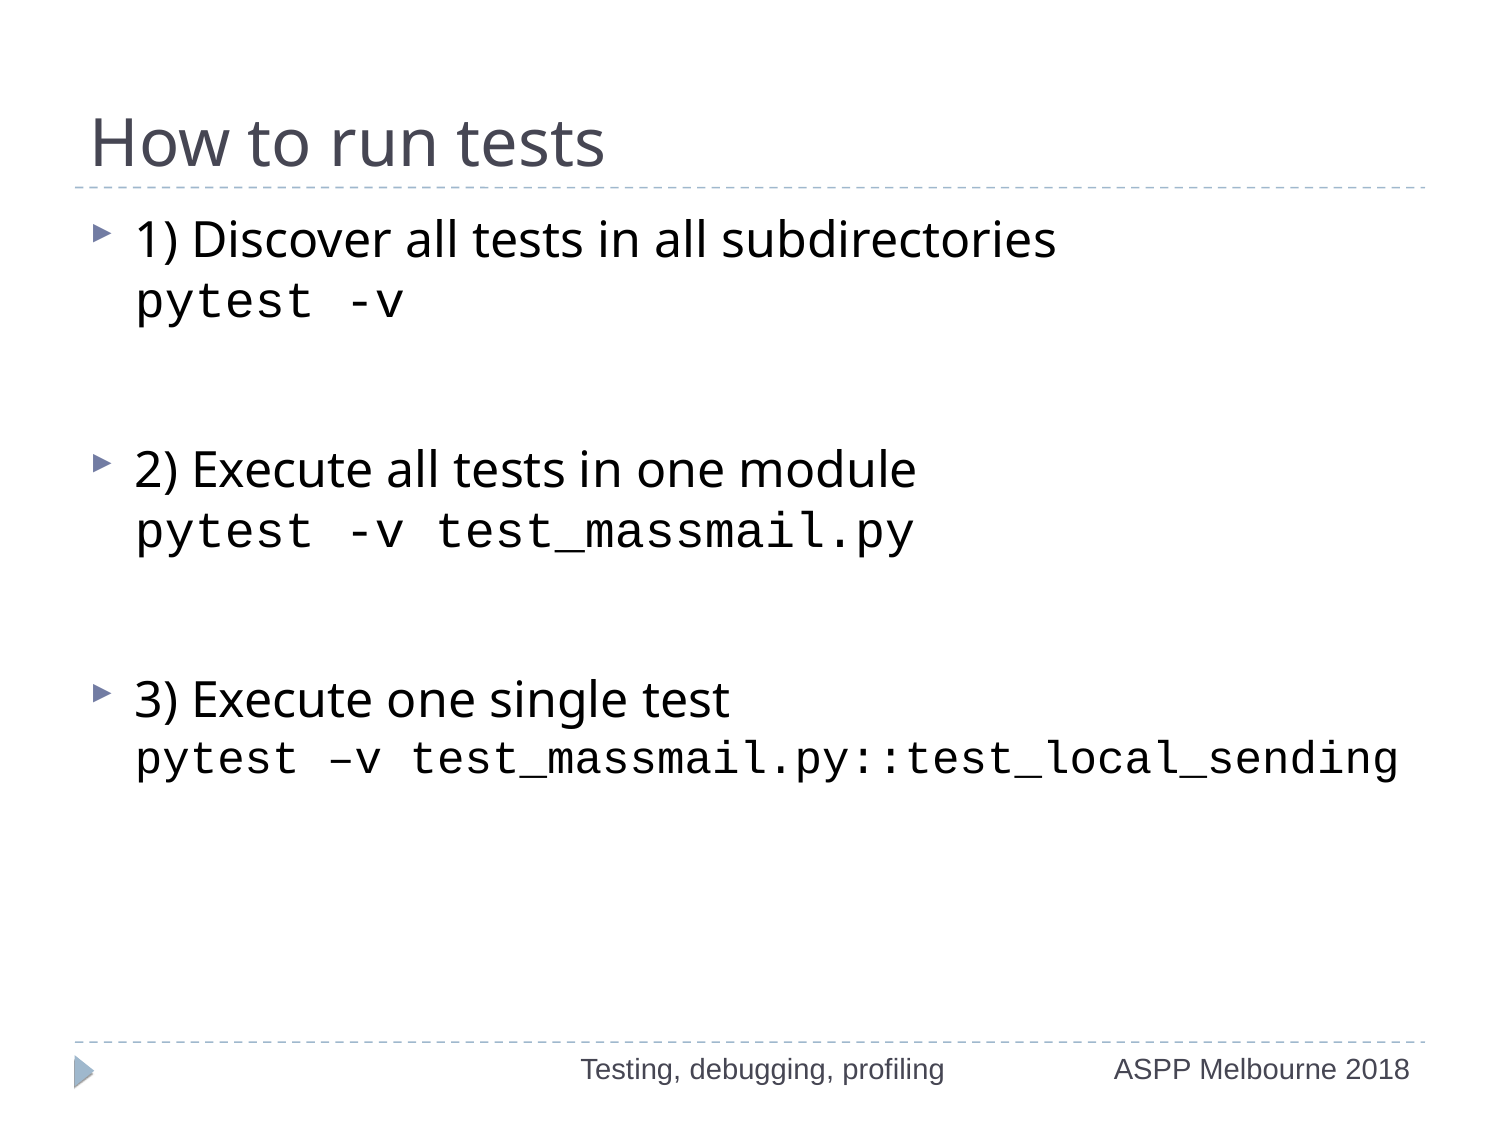

# How to run tests
1) Discover all tests in all subdirectories
pytest -v
2) Execute all tests in one module
pytest -v test_massmail.py
3) Execute one single test
pytest –v test_massmail.py::test_local_sending
Testing, debugging, profiling
ASPP Melbourne 2018